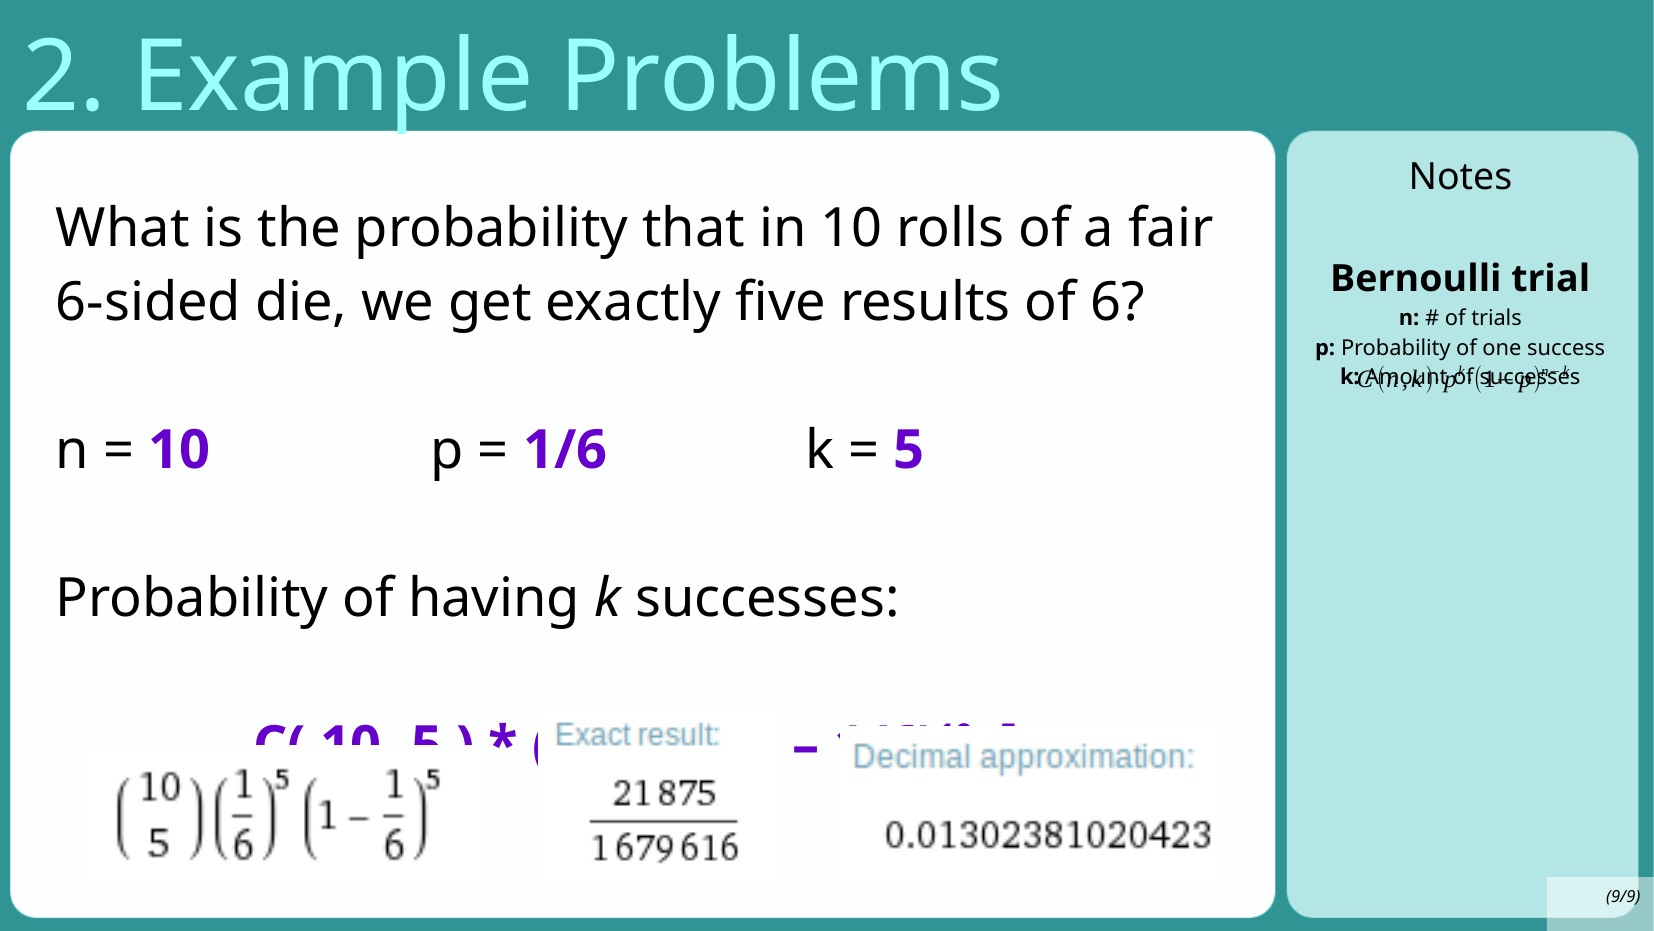

# 2. Example Problems
Notes
Bernoulli trial
n: # of trials
p: Probability of one success
k: Amount of successes
What is the probability that in 10 rolls of a fair 6-sided die, we get exactly five results of 6?
n = 10			p = 1/6			k = 5
Probability of having k successes:
C( 10, 5 ) * (1/6)5 * (1 – 1/6)10 - 5